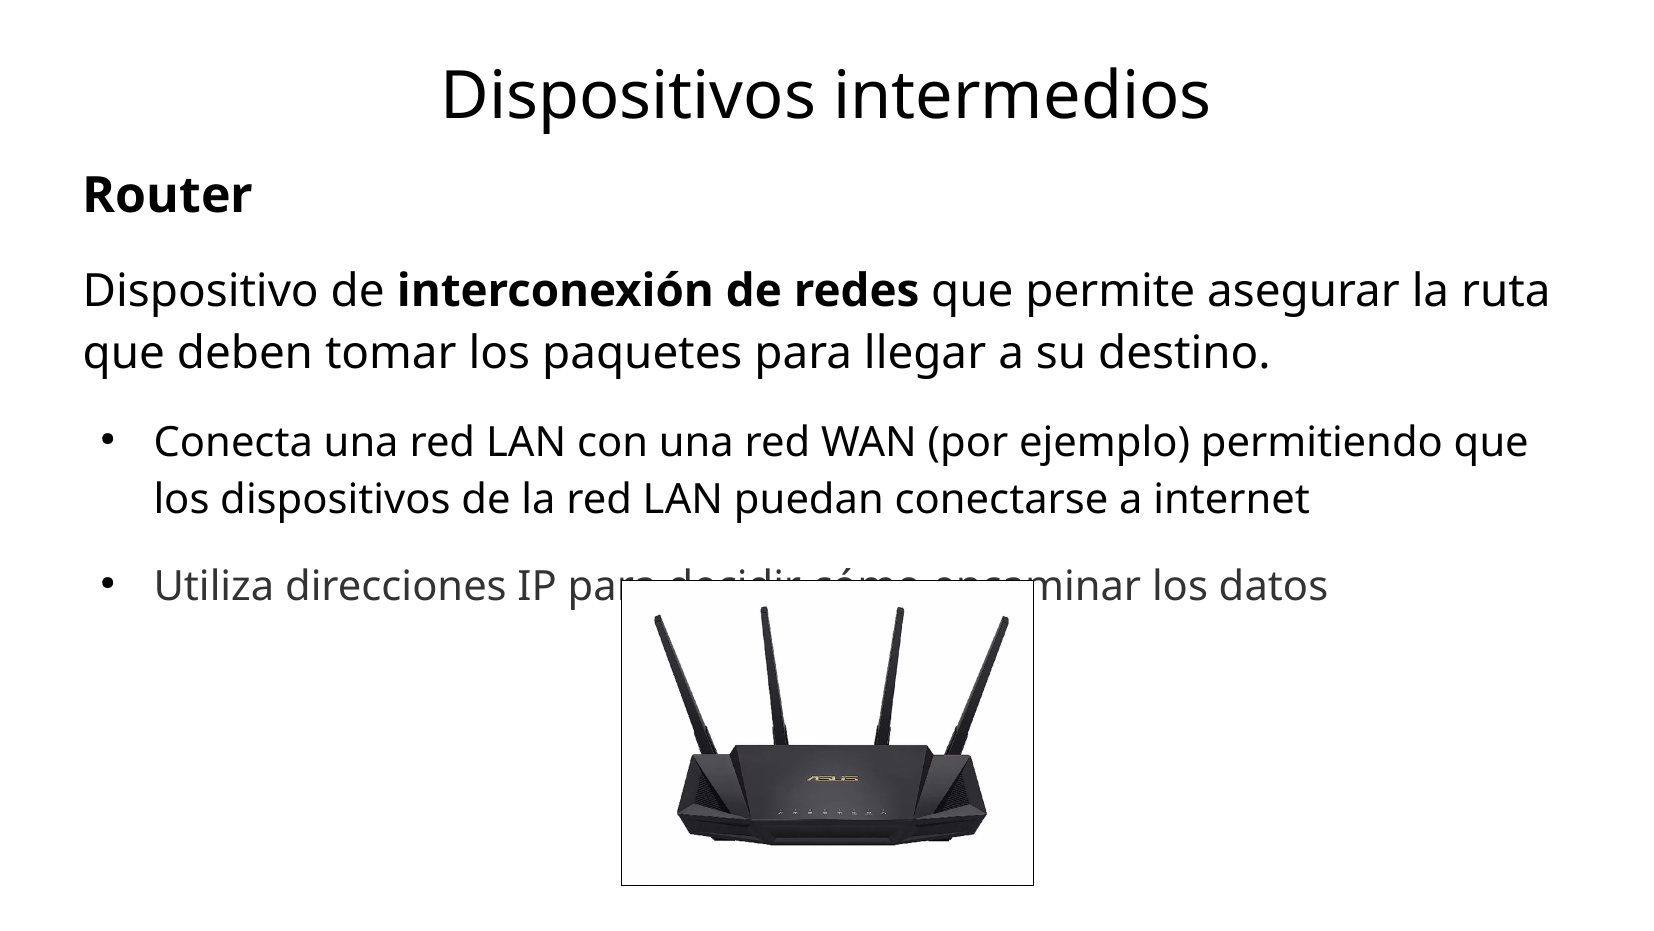

# Dispositivos intermedios
Router
Dispositivo de interconexión de redes que permite asegurar la ruta que deben tomar los paquetes para llegar a su destino.
Conecta una red LAN con una red WAN (por ejemplo) permitiendo que los dispositivos de la red LAN puedan conectarse a internet
Utiliza direcciones IP para decidir cómo encaminar los datos